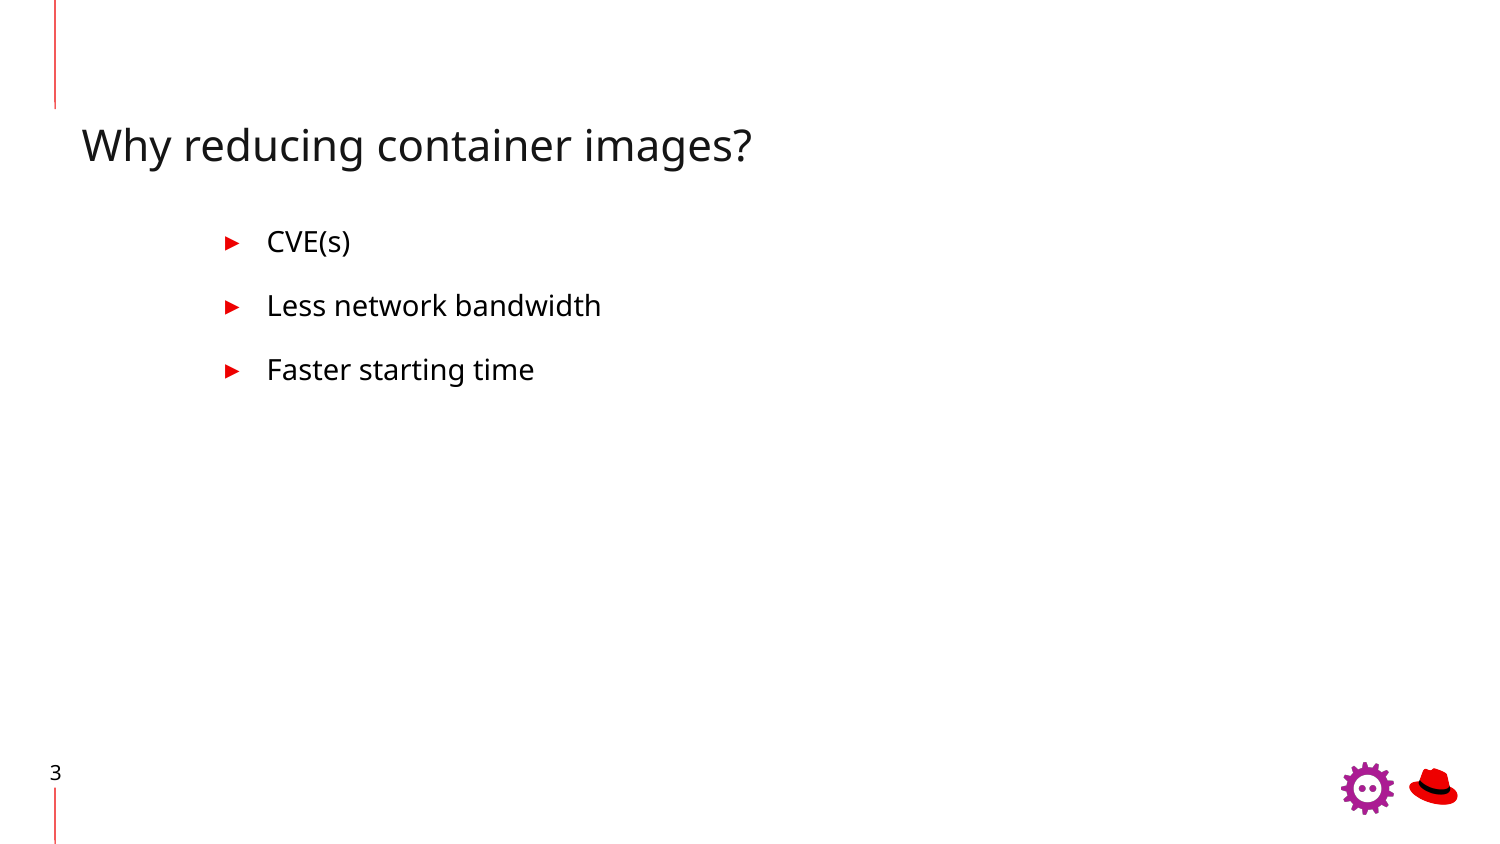

Why reducing container images?
# CVE(s)
Less network bandwidth
Faster starting time